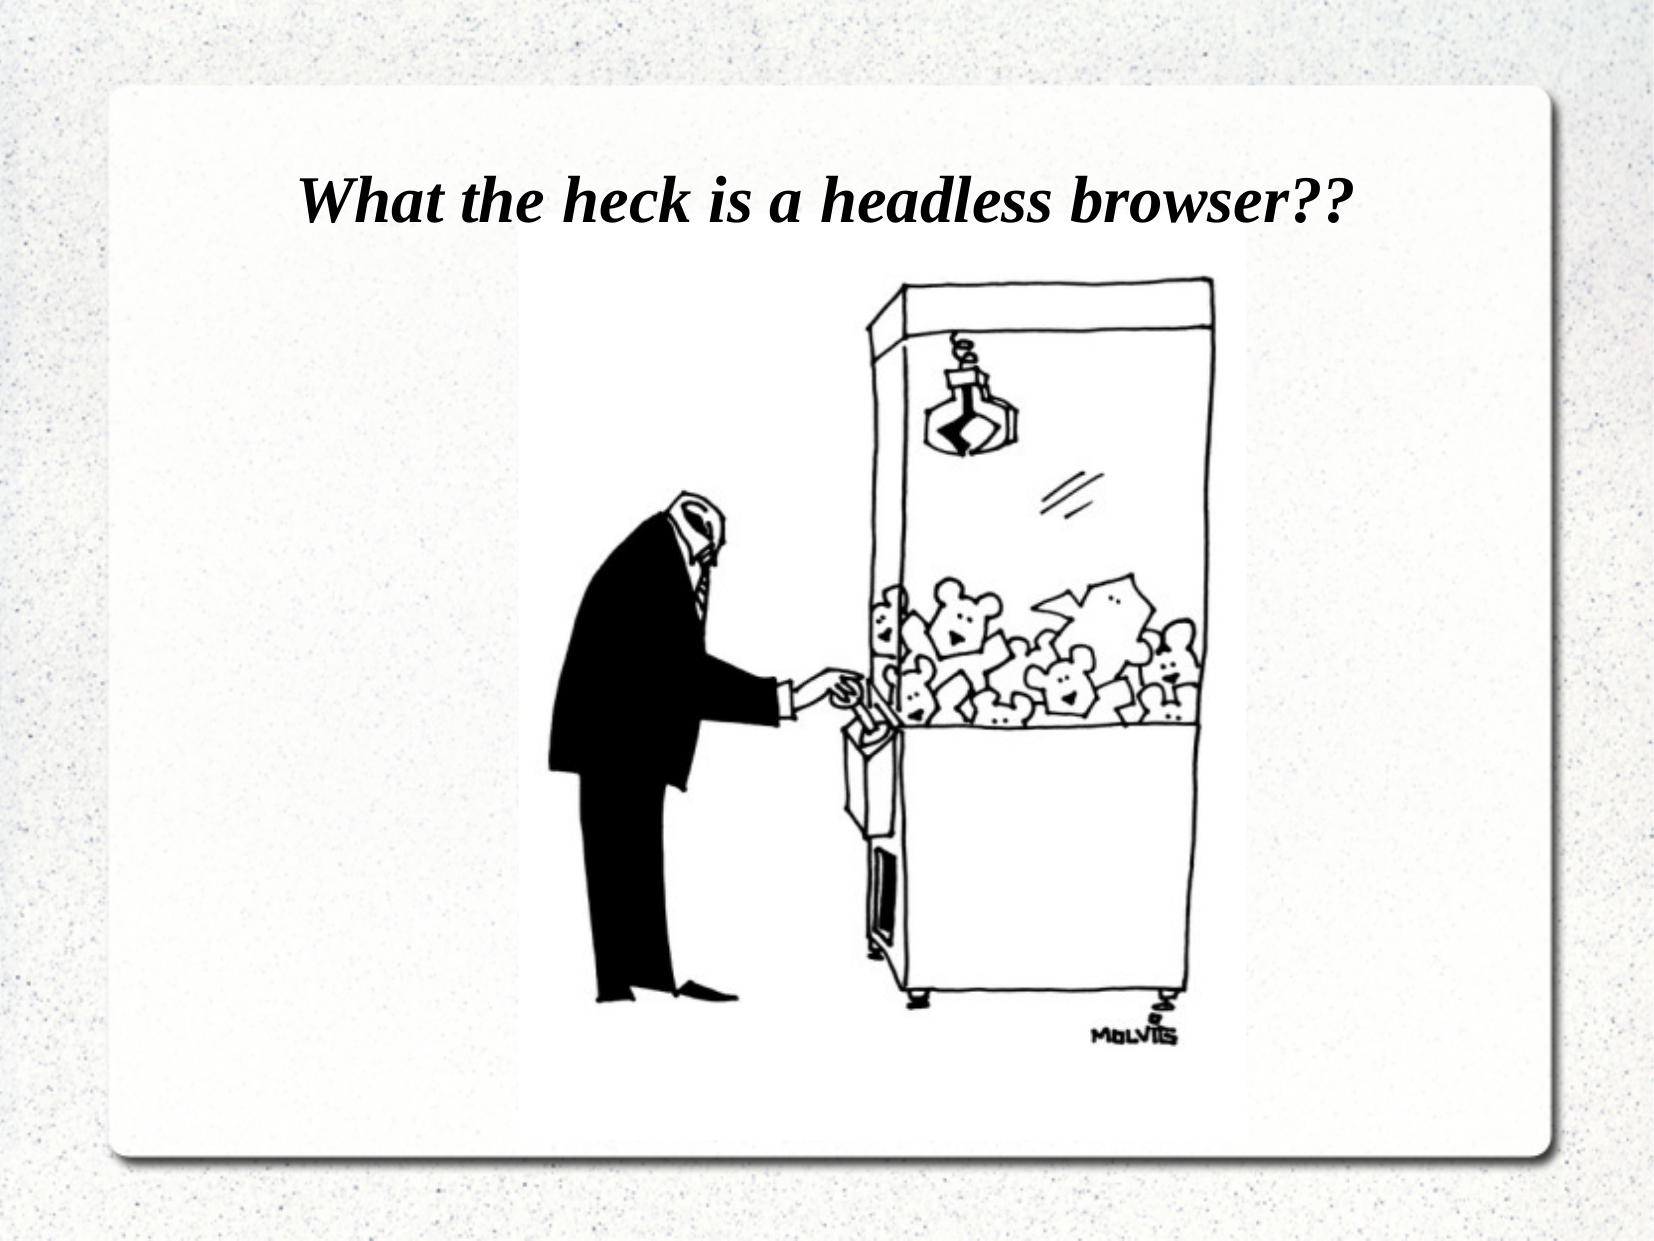

# What the heck is a headless browser??